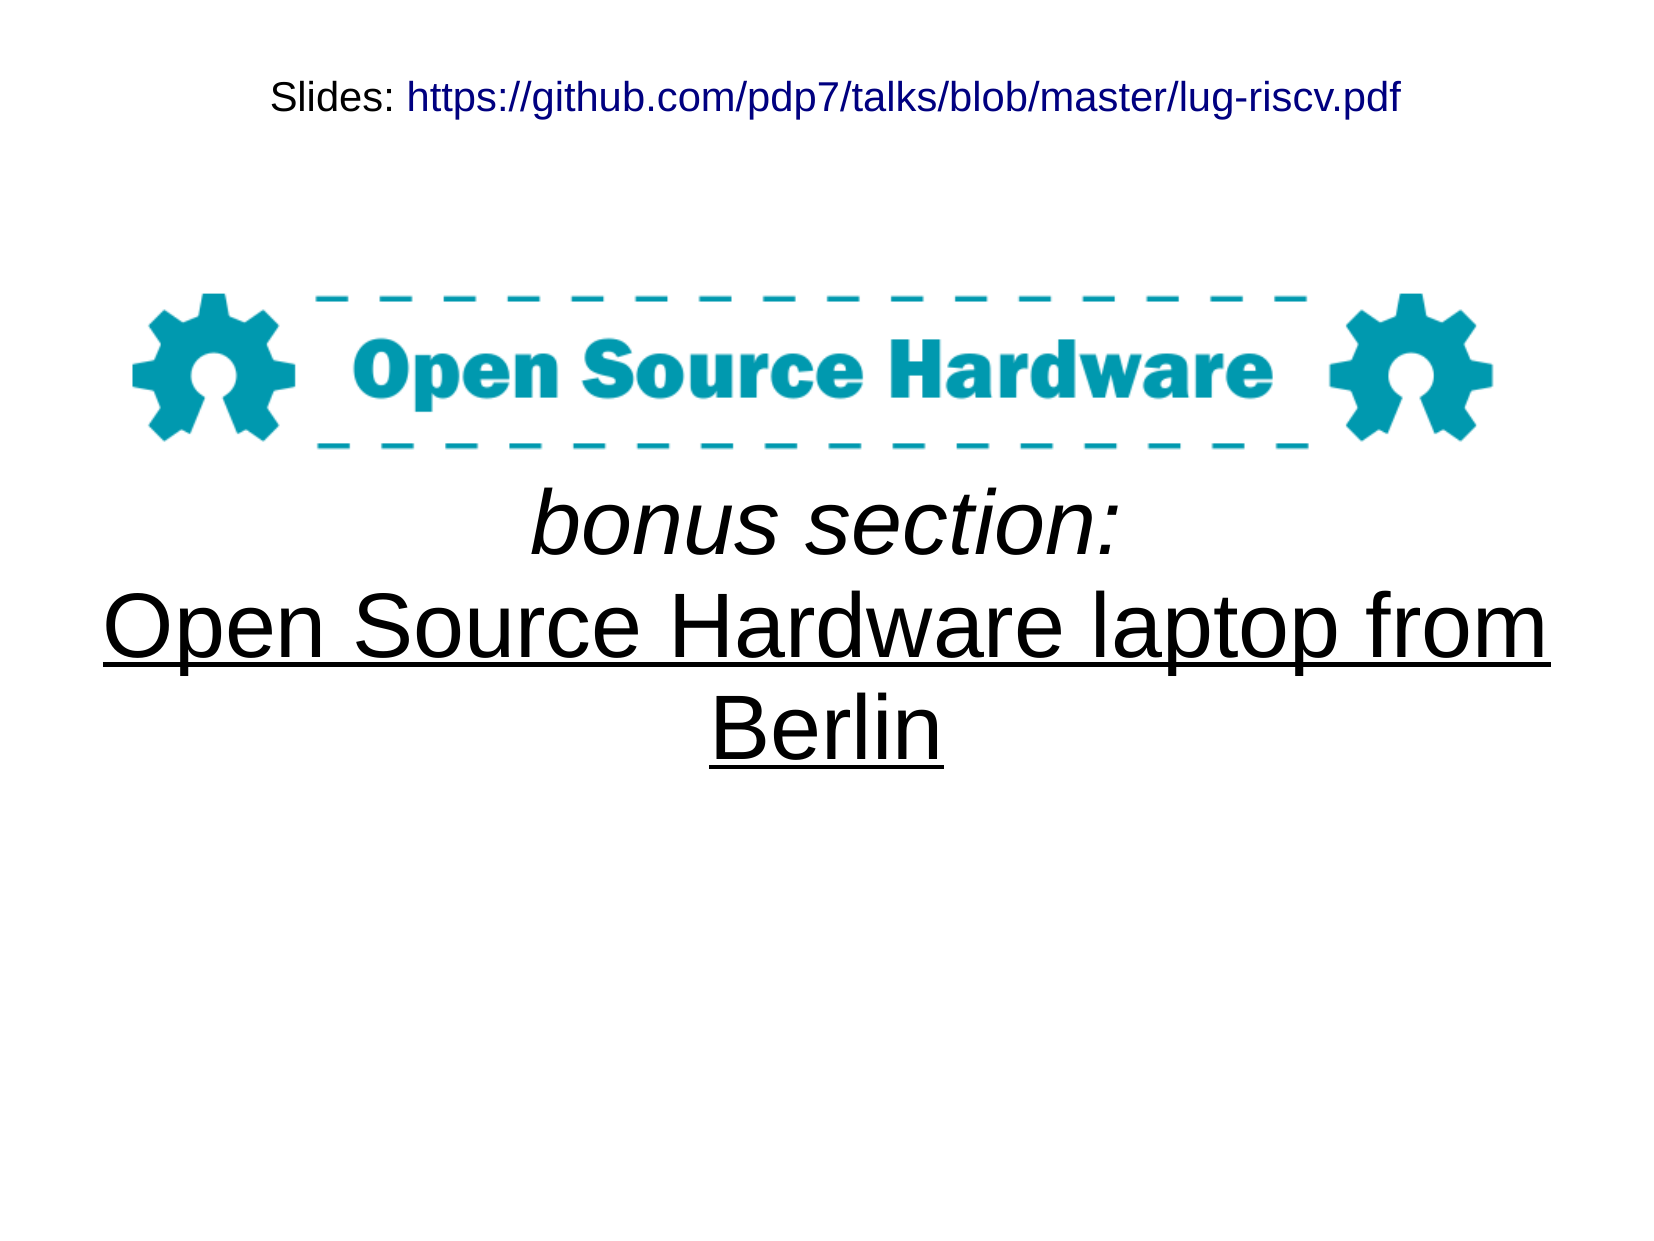

Slides: https://github.com/pdp7/talks/blob/master/lug-riscv.pdf
# bonus section: Open Source Hardware laptop from Berlin